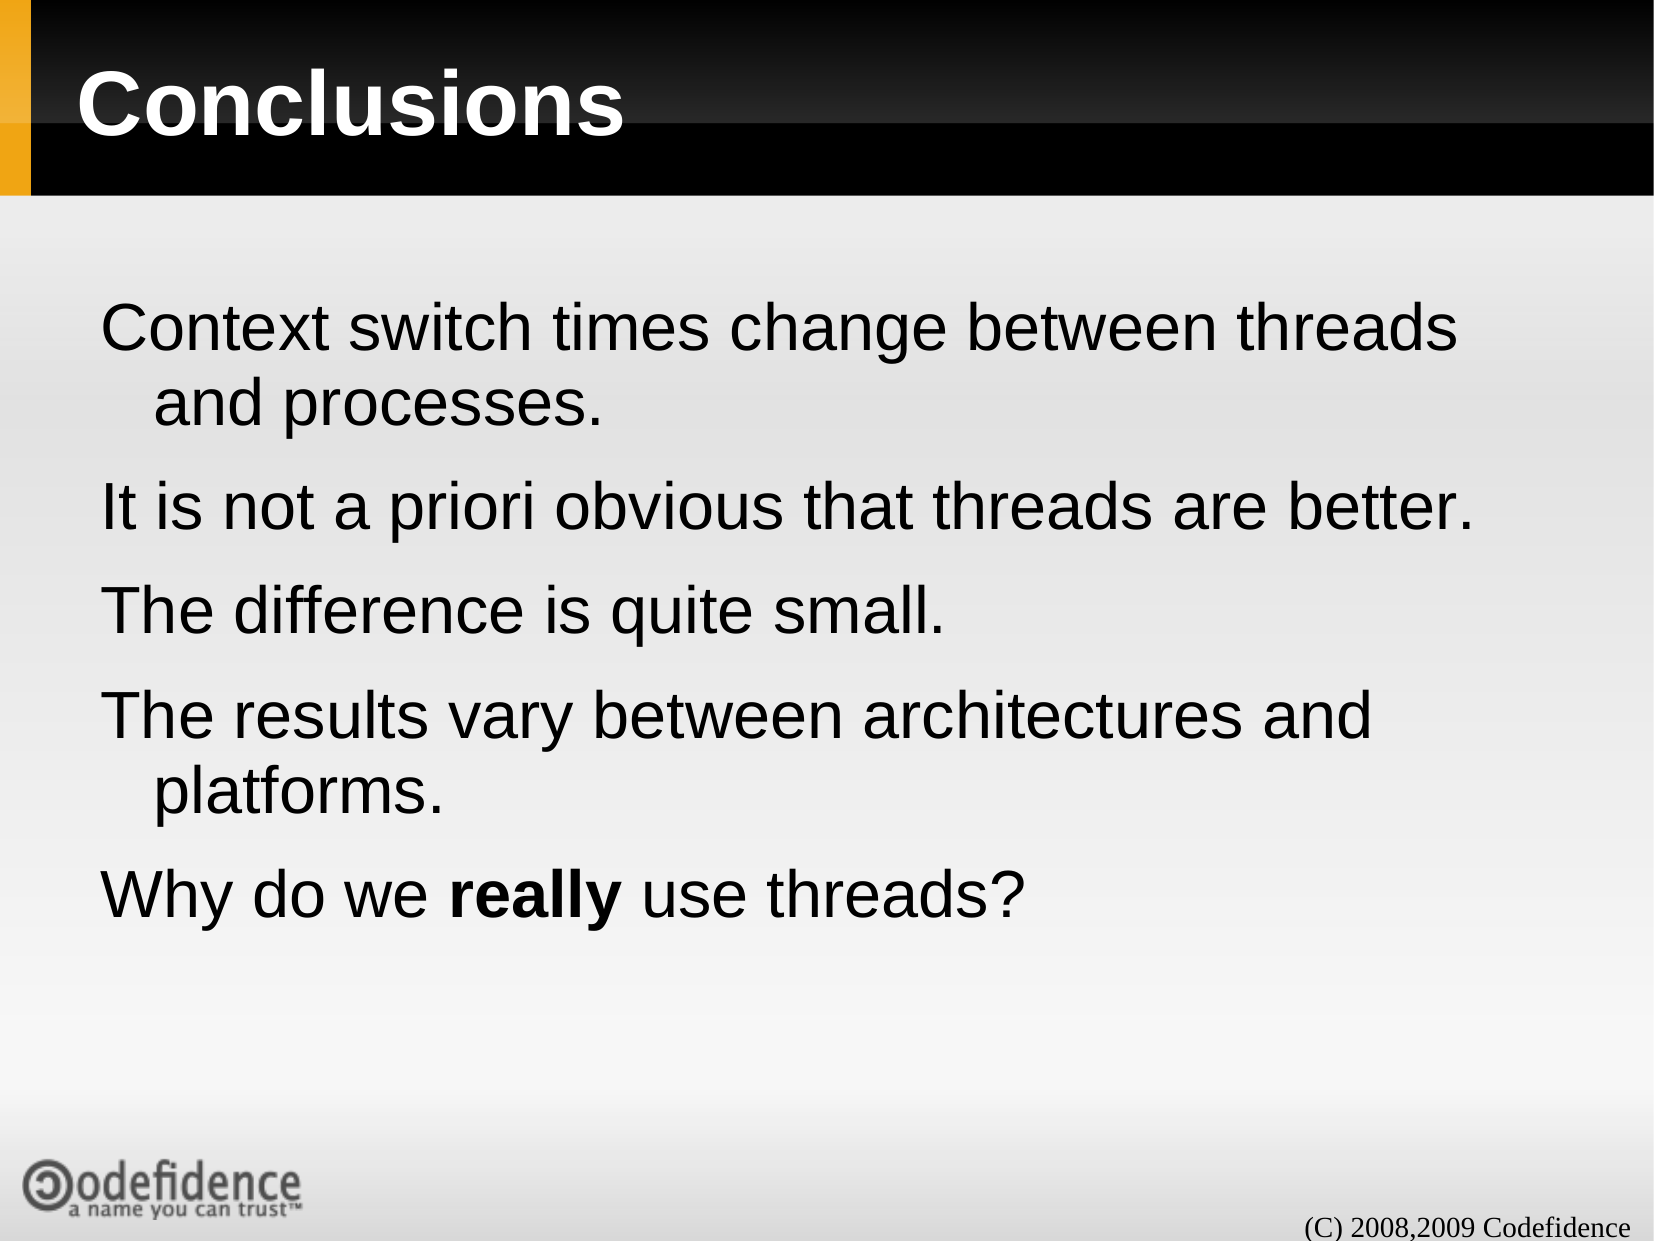

# Conclusions
Context switch times change between threads and processes.
It is not a priori obvious that threads are better.
The difference is quite small.
The results vary between architectures and platforms.
Why do we really use threads?